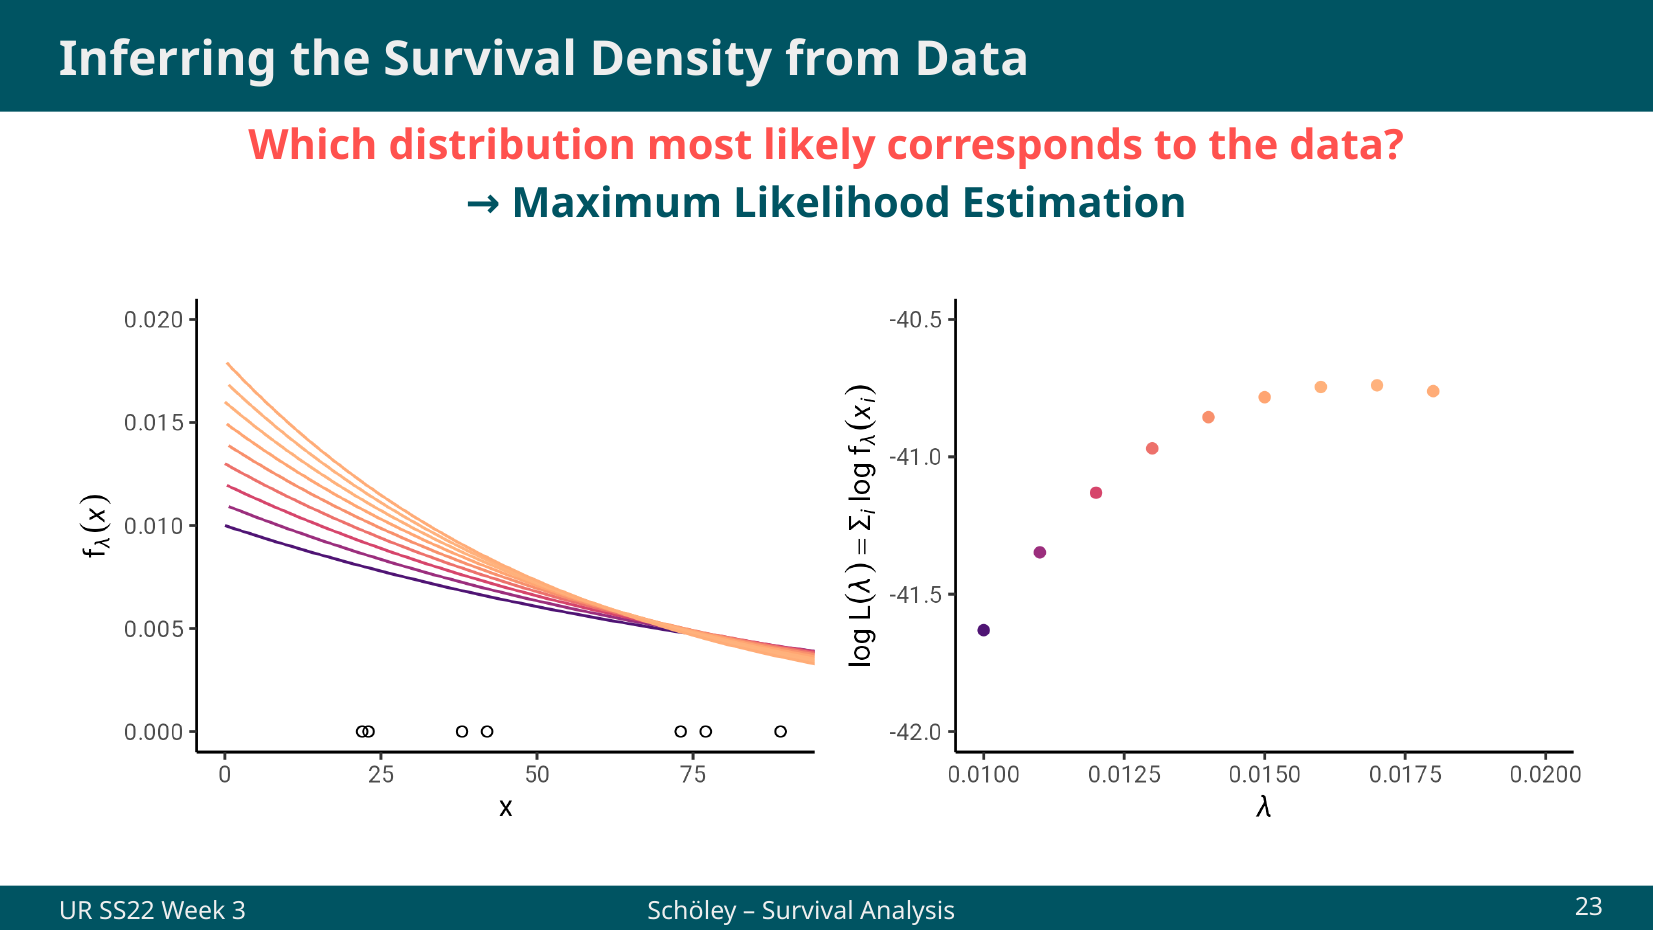

# Inferring the Survival Density from Data
Which distribution most likely corresponds to the data?
→ Maximum Likelihood Estimation
23
UR SS22 Week 3
Schöley – Survival Analysis